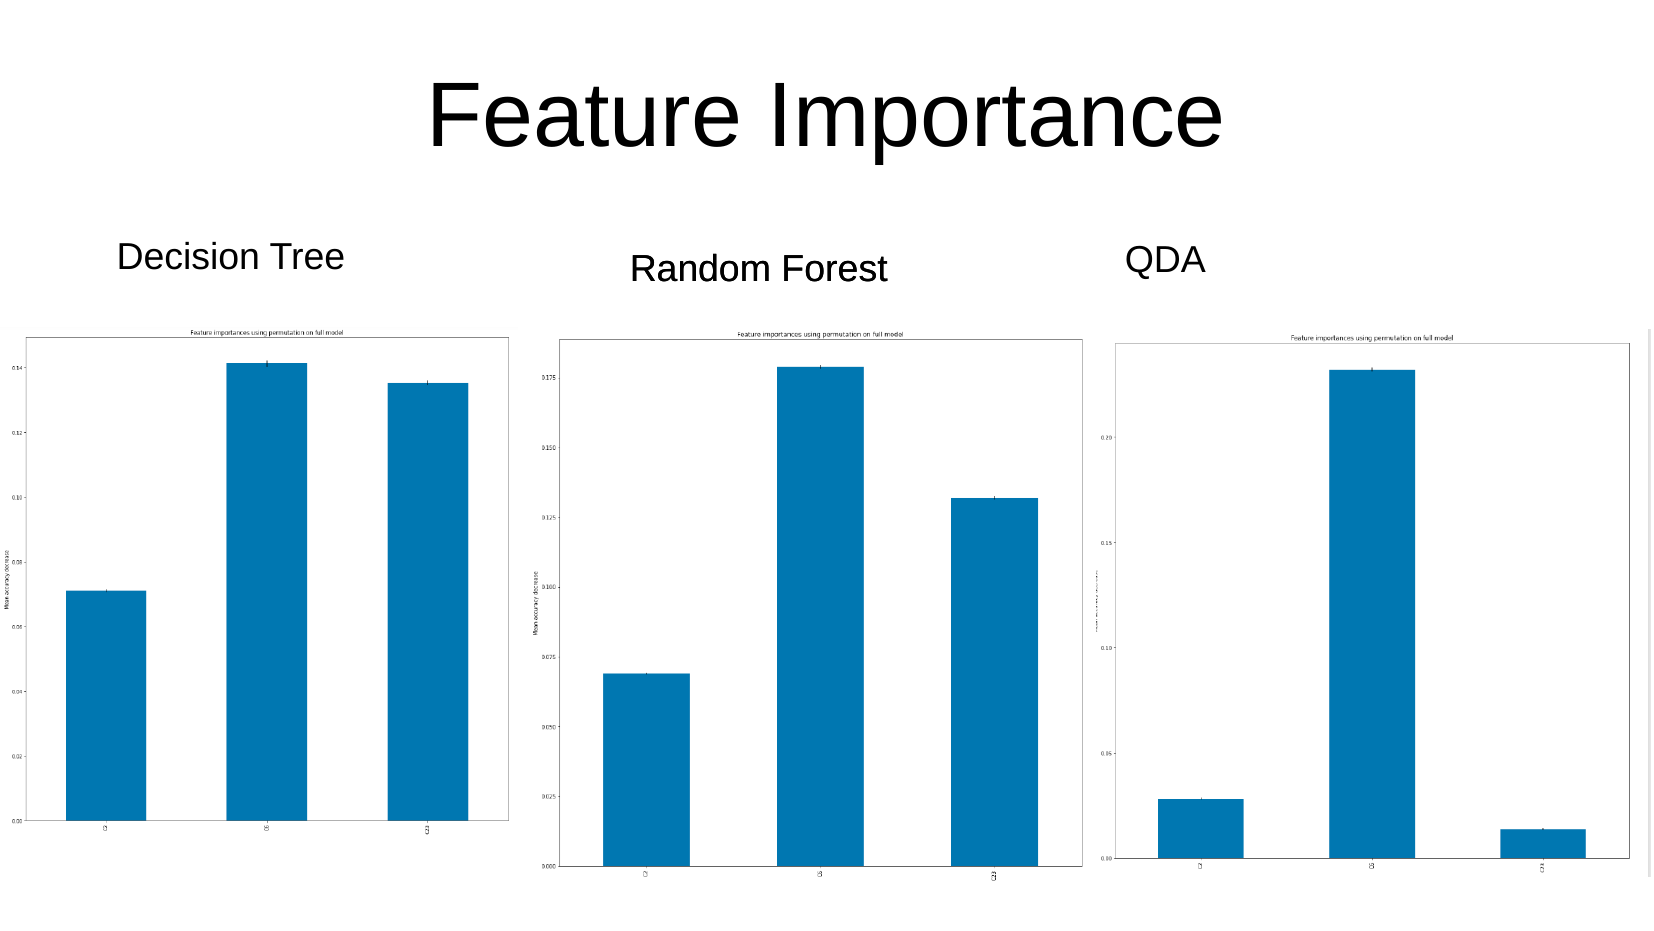

# Feature Importance
Decision Tree
QDA
Random Forest
Random Forest